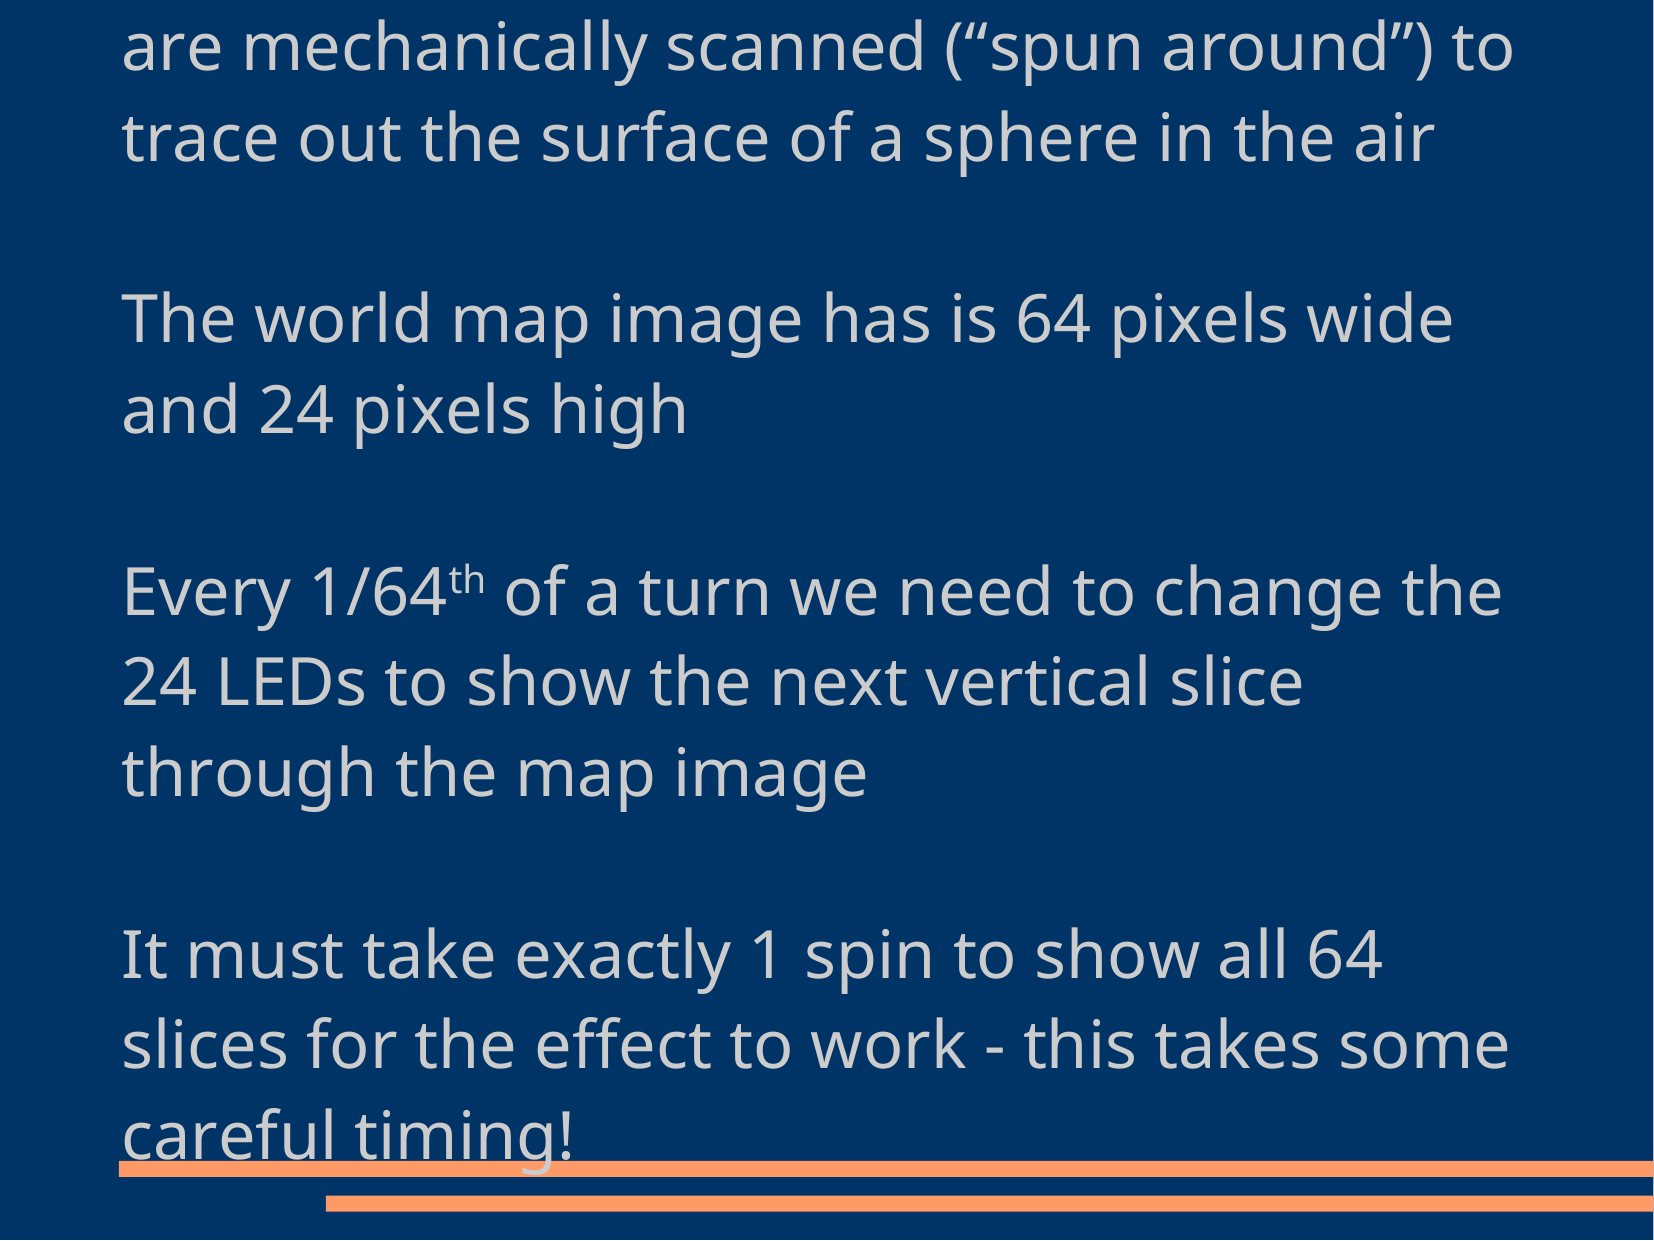

# Our POV globe uses a row of 24 LEDs which are mechanically scanned (“spun around”) to trace out the surface of a sphere in the air
The world map image has is 64 pixels wide and 24 pixels high
Every 1/64th of a turn we need to change the 24 LEDs to show the next vertical slice through the map image
It must take exactly 1 spin to show all 64 slices for the effect to work - this takes some careful timing!